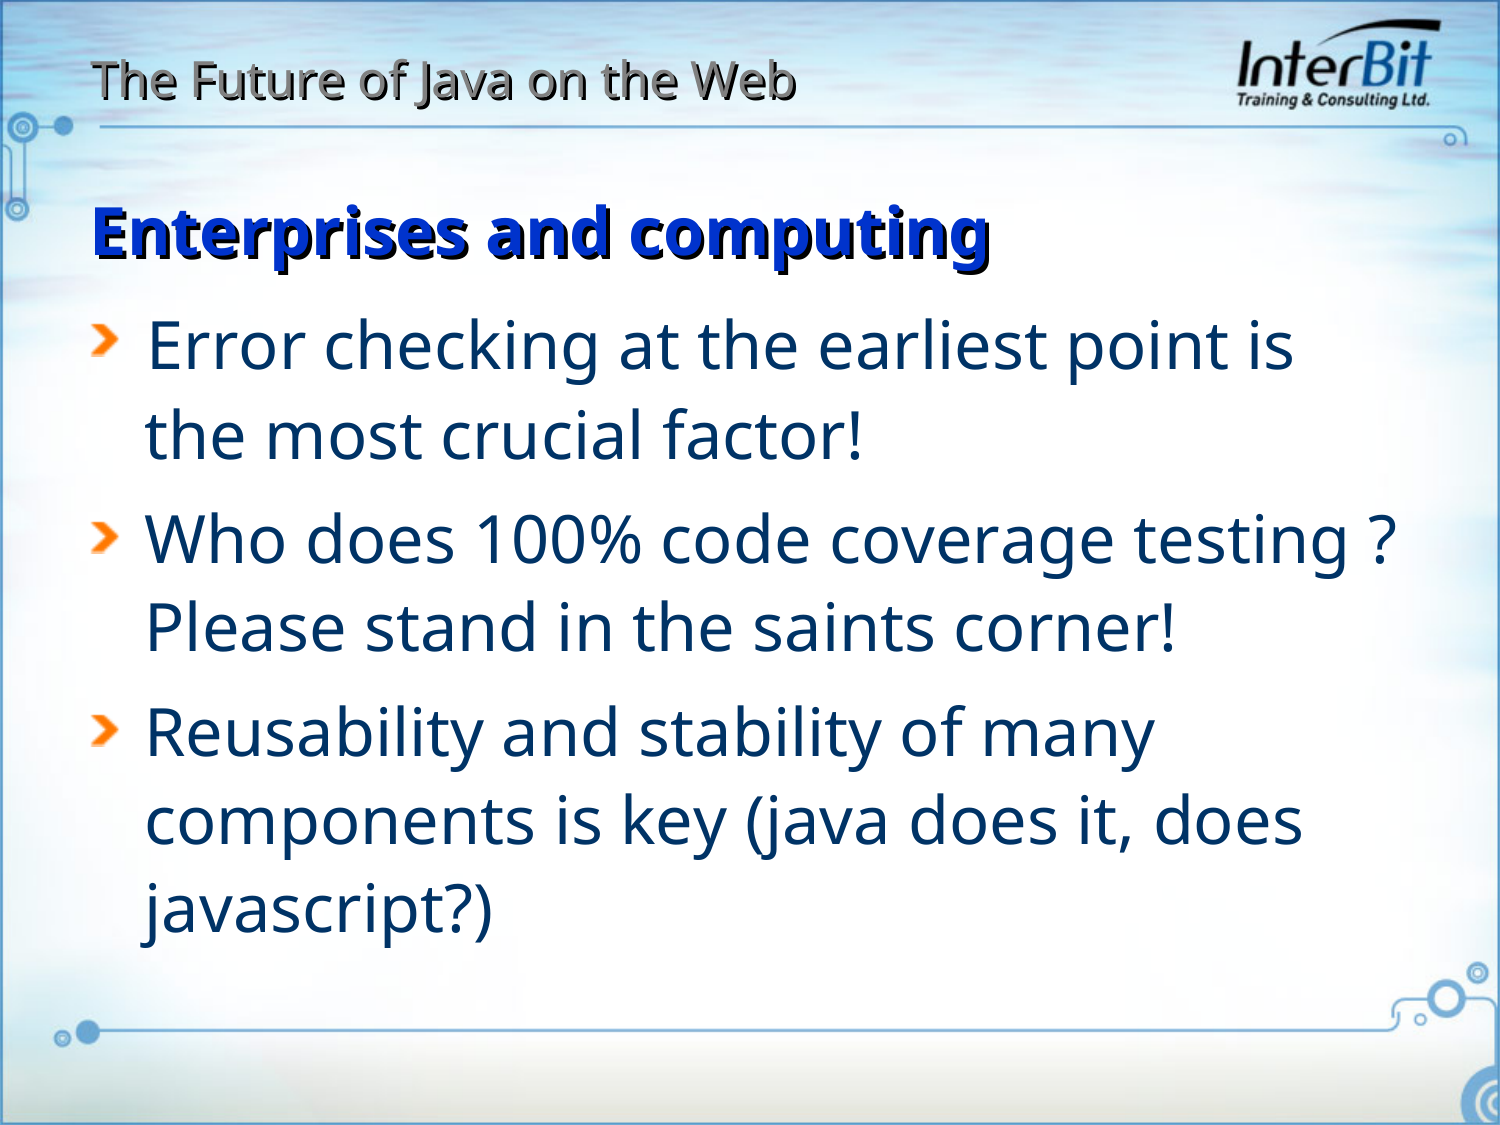

# The Future of Java on the Web
Enterprises and computing
 Error checking at the earliest point is
 the most crucial factor!
 Who does 100% code coverage testing ?
 Please stand in the saints corner!
 Reusability and stability of many
 components is key (java does it, does
 javascript?)